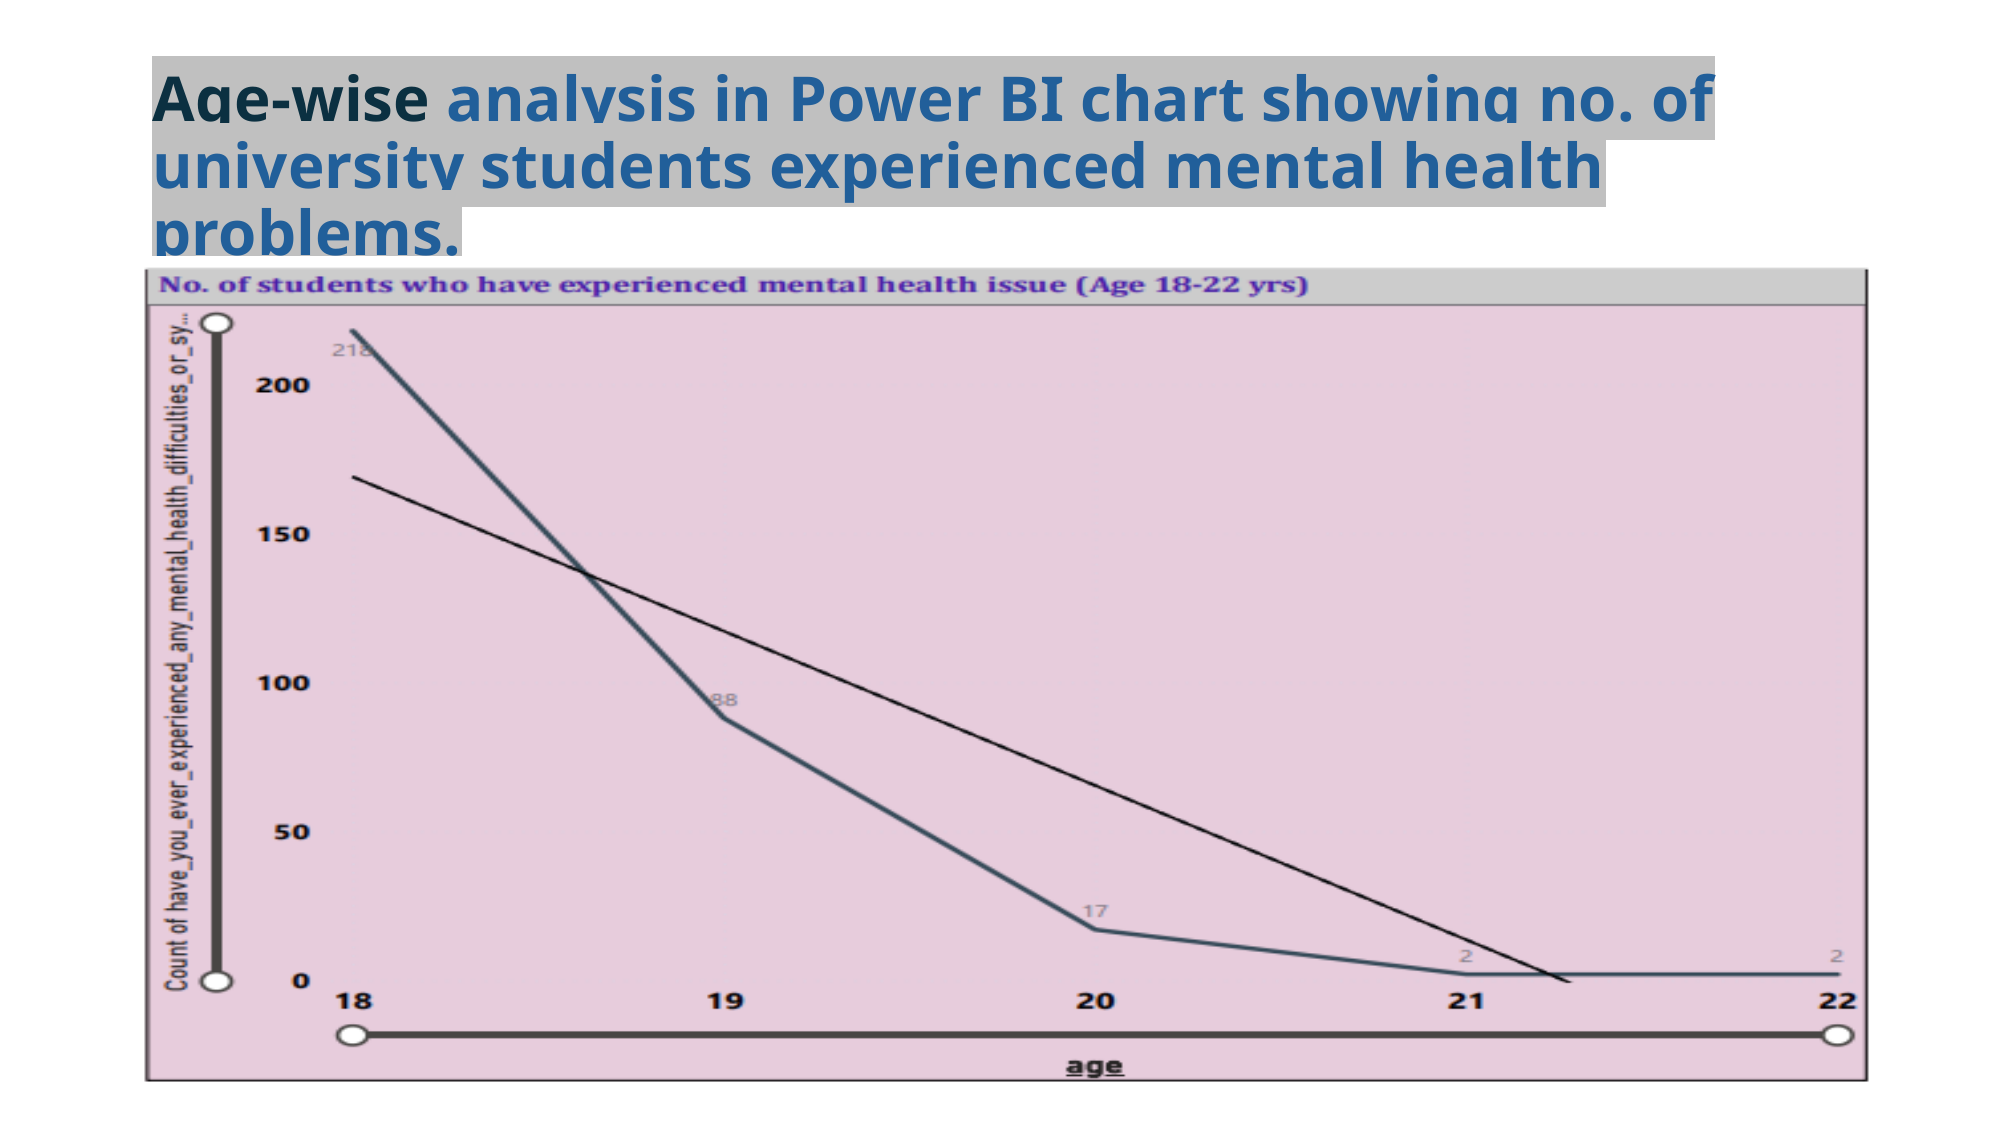

# Age-wise analysis in Power BI chart showing no. of university students experienced mental health problems.